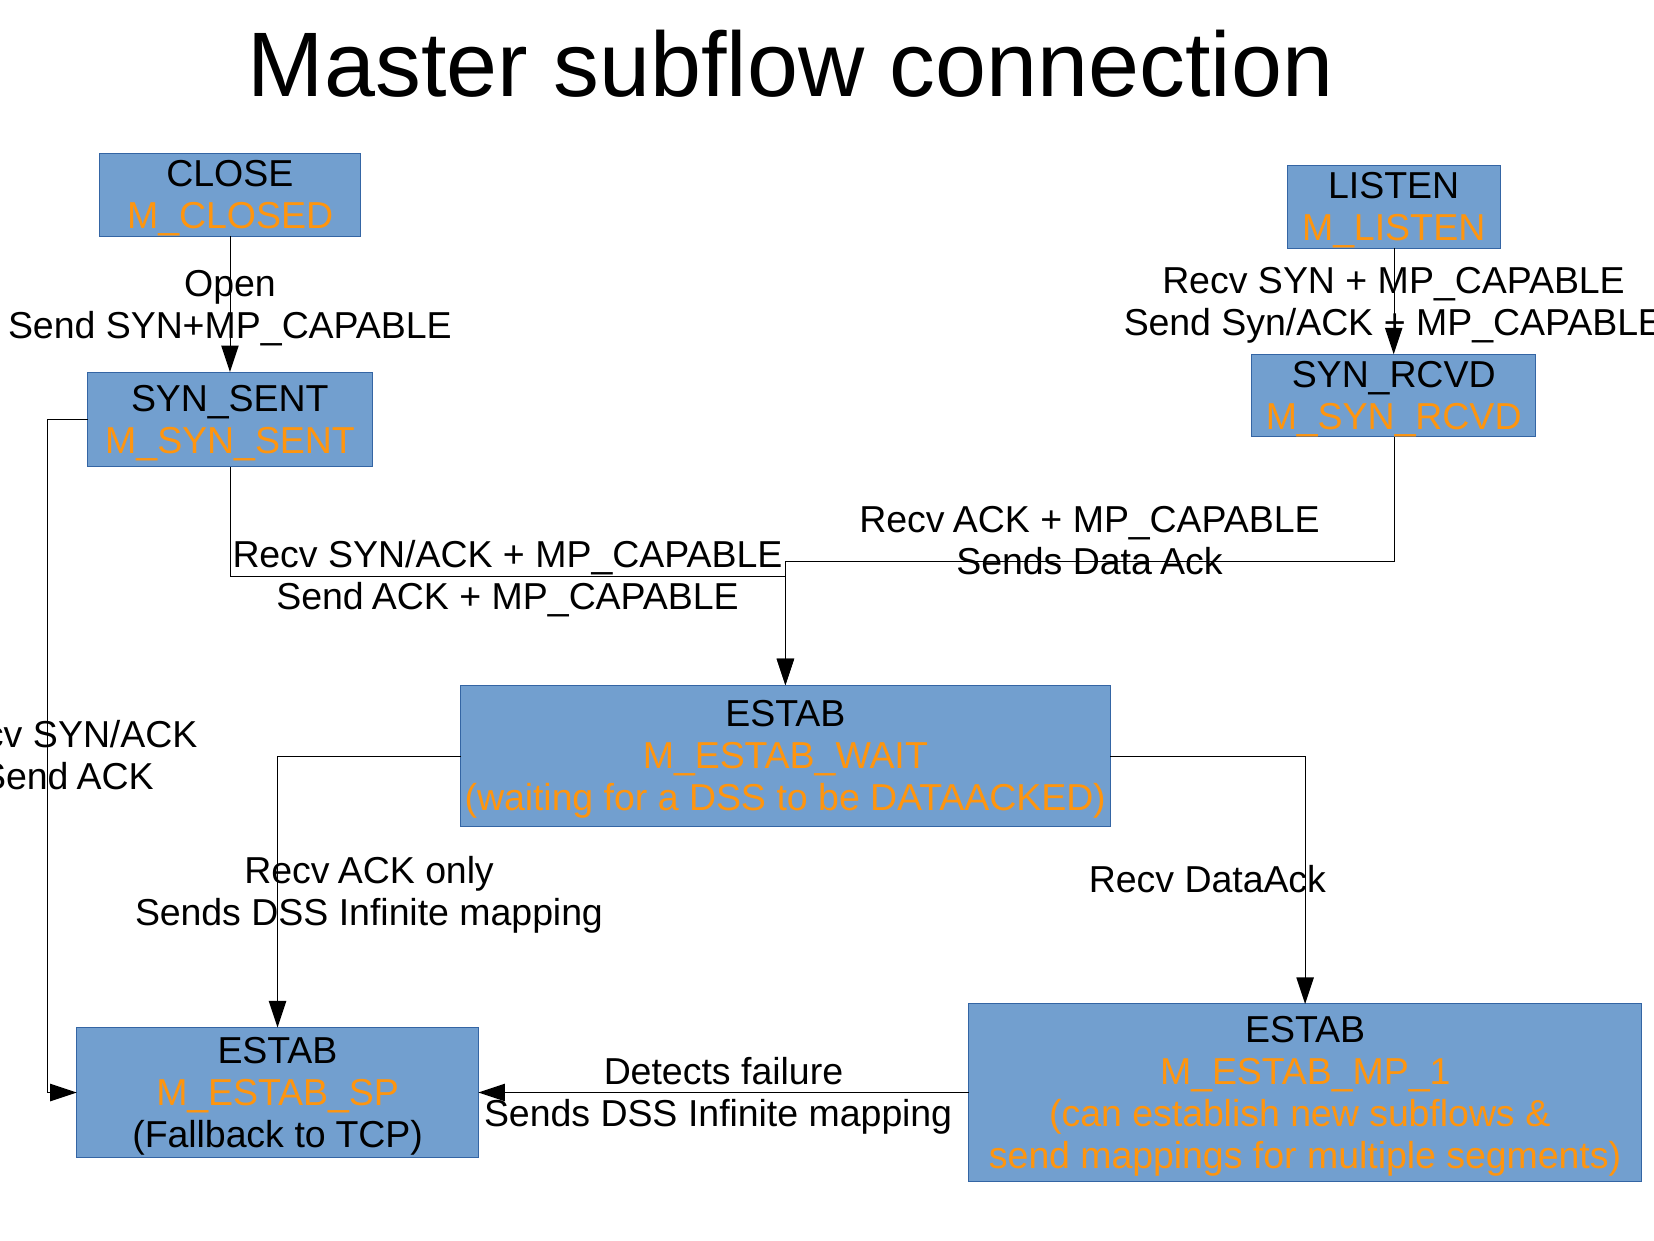

# Master subflow connection
CLOSE
M_CLOSED
LISTEN
M_LISTEN
SYN_RCVD
M_SYN_RCVD
SYN_SENT
M_SYN_SENT
ESTAB
M_ESTAB_WAIT
(waiting for a DSS to be DATAACKED)
ESTAB
M_ESTAB_MP_1
(can establish new subflows &
send mappings for multiple segments)
ESTAB
M_ESTAB_SP
(Fallback to TCP)